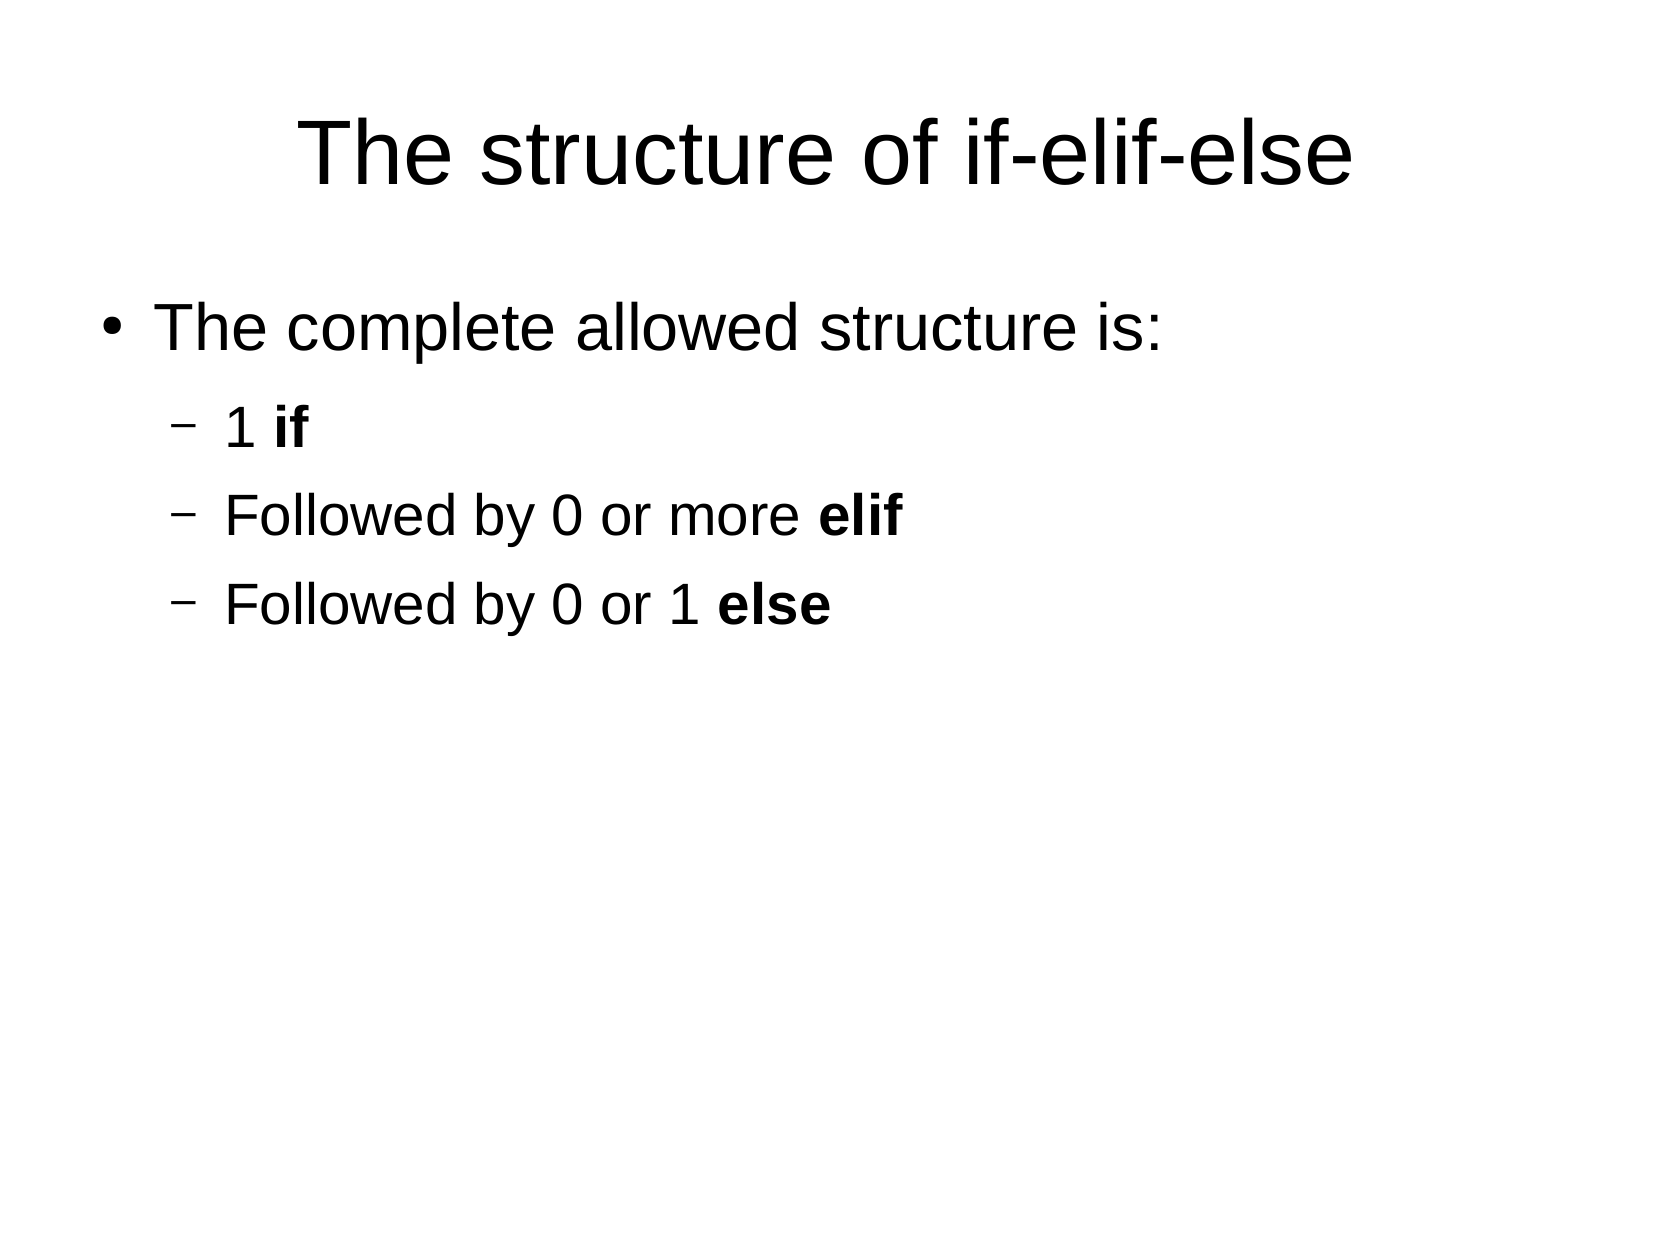

# The structure of if-elif-else
The complete allowed structure is:
1 if
Followed by 0 or more elif
Followed by 0 or 1 else